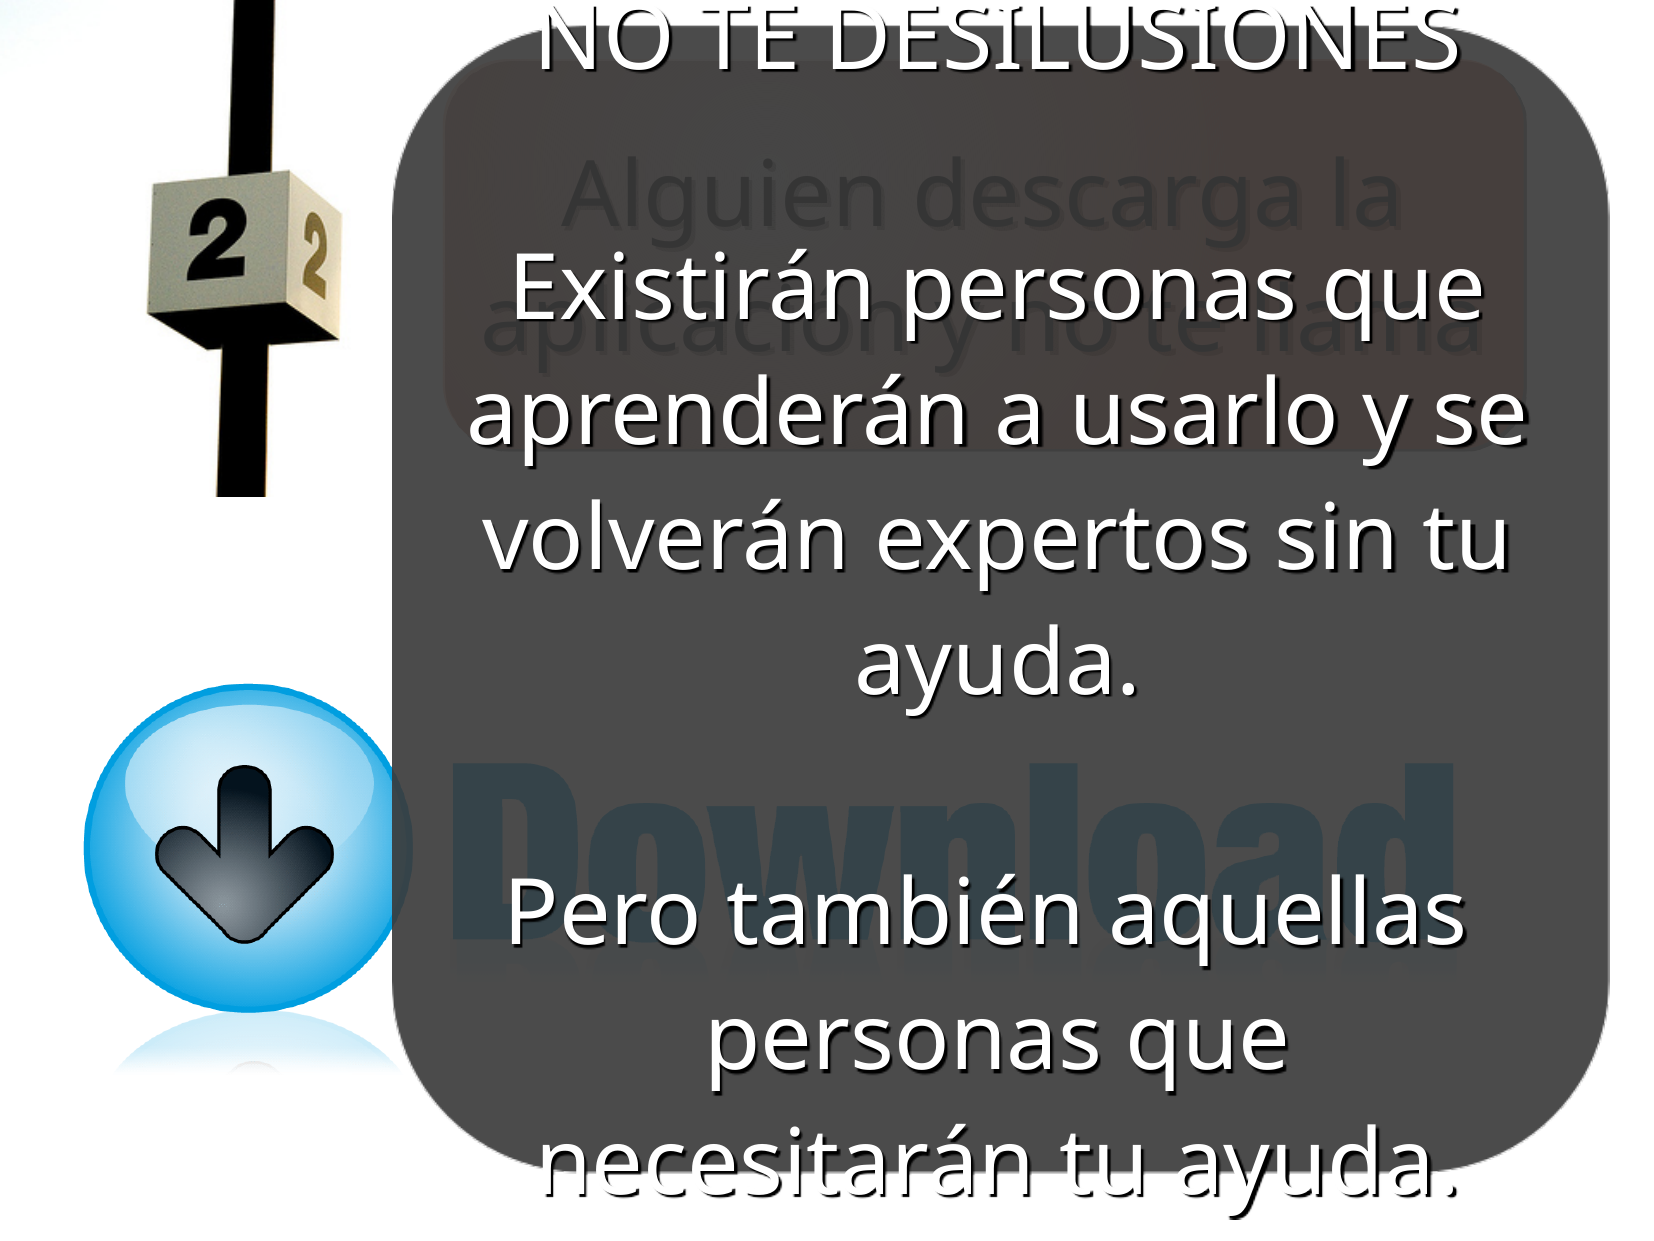

NO TE DESILUSIONES
Existirán personas que aprenderán a usarlo y se volverán expertos sin tu ayuda.
Pero también aquellas personas que necesitarán tu ayuda.
Alguien descarga la aplicación y no te llama